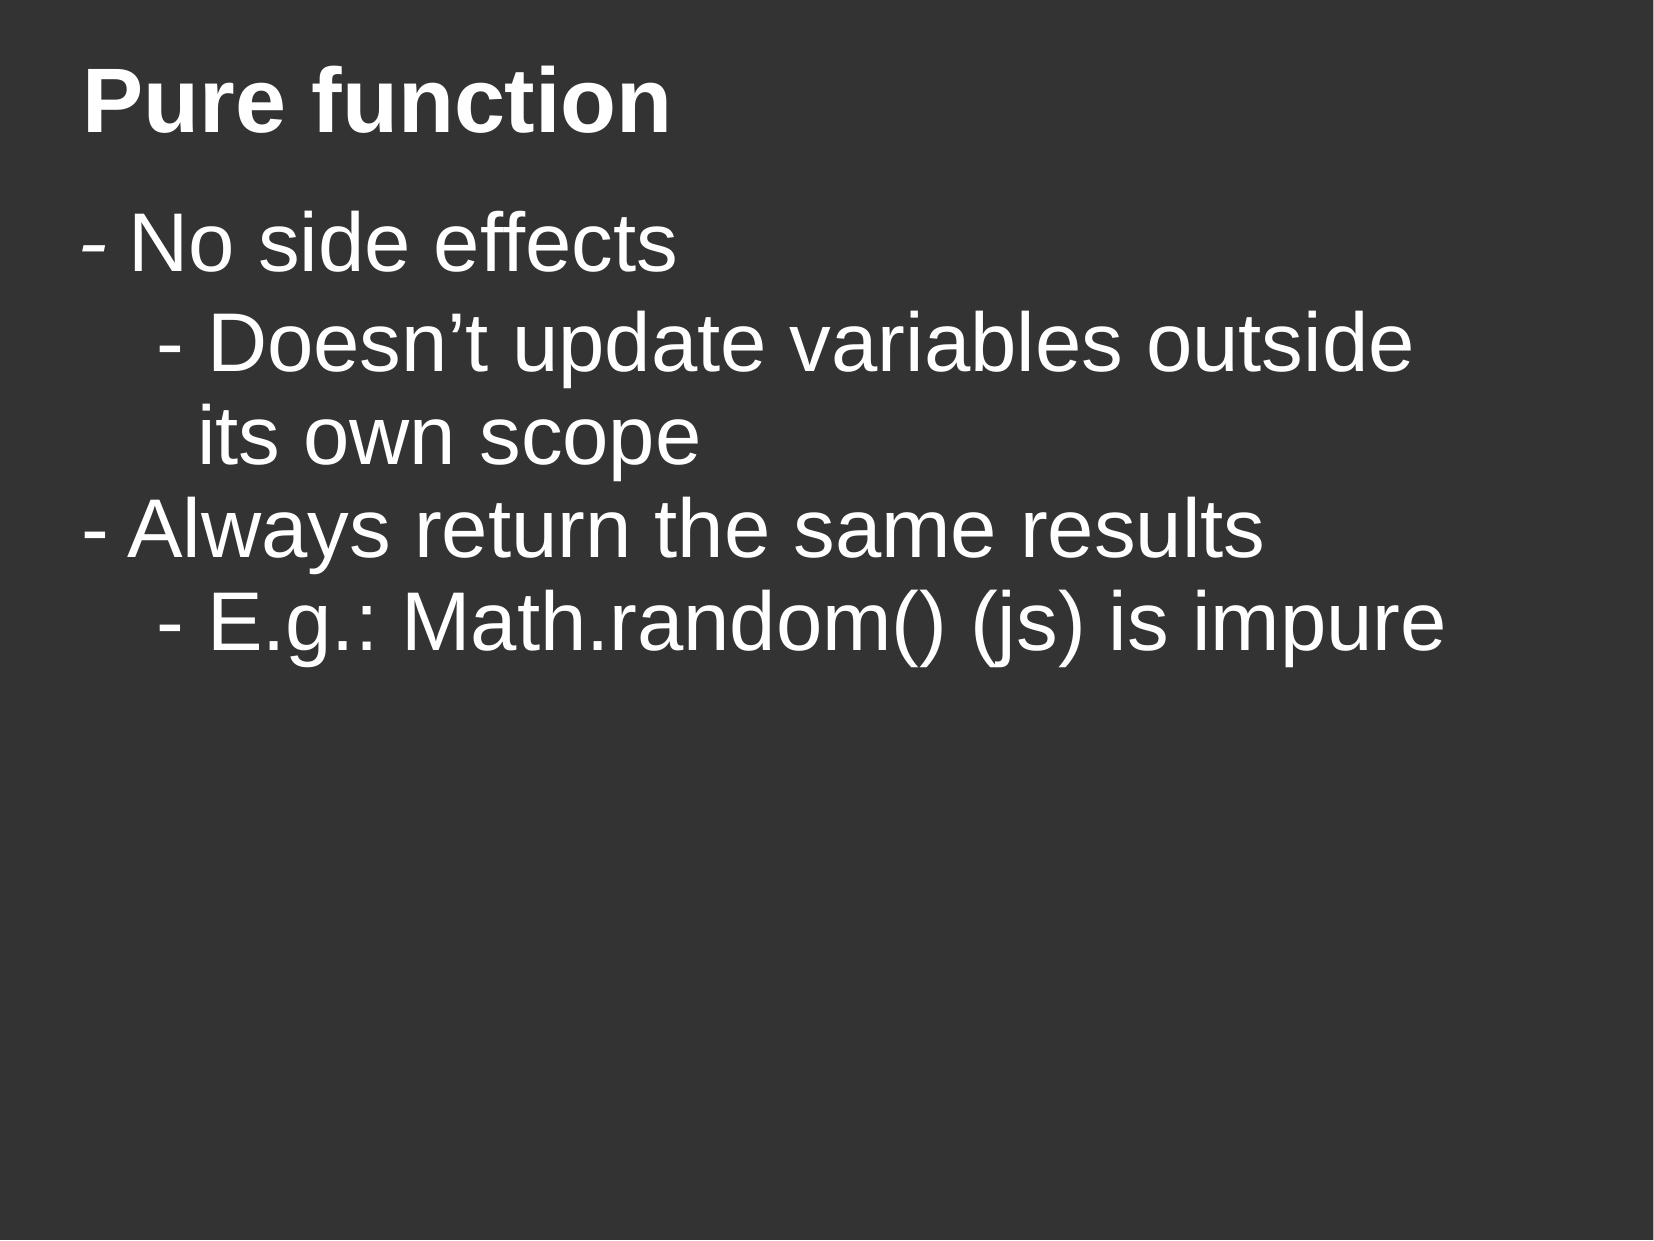

# Pure function
- No side effects
	- Doesn’t update variables outside
 its own scope
- Always return the same results
	- E.g.: Math.random() (js) is impure